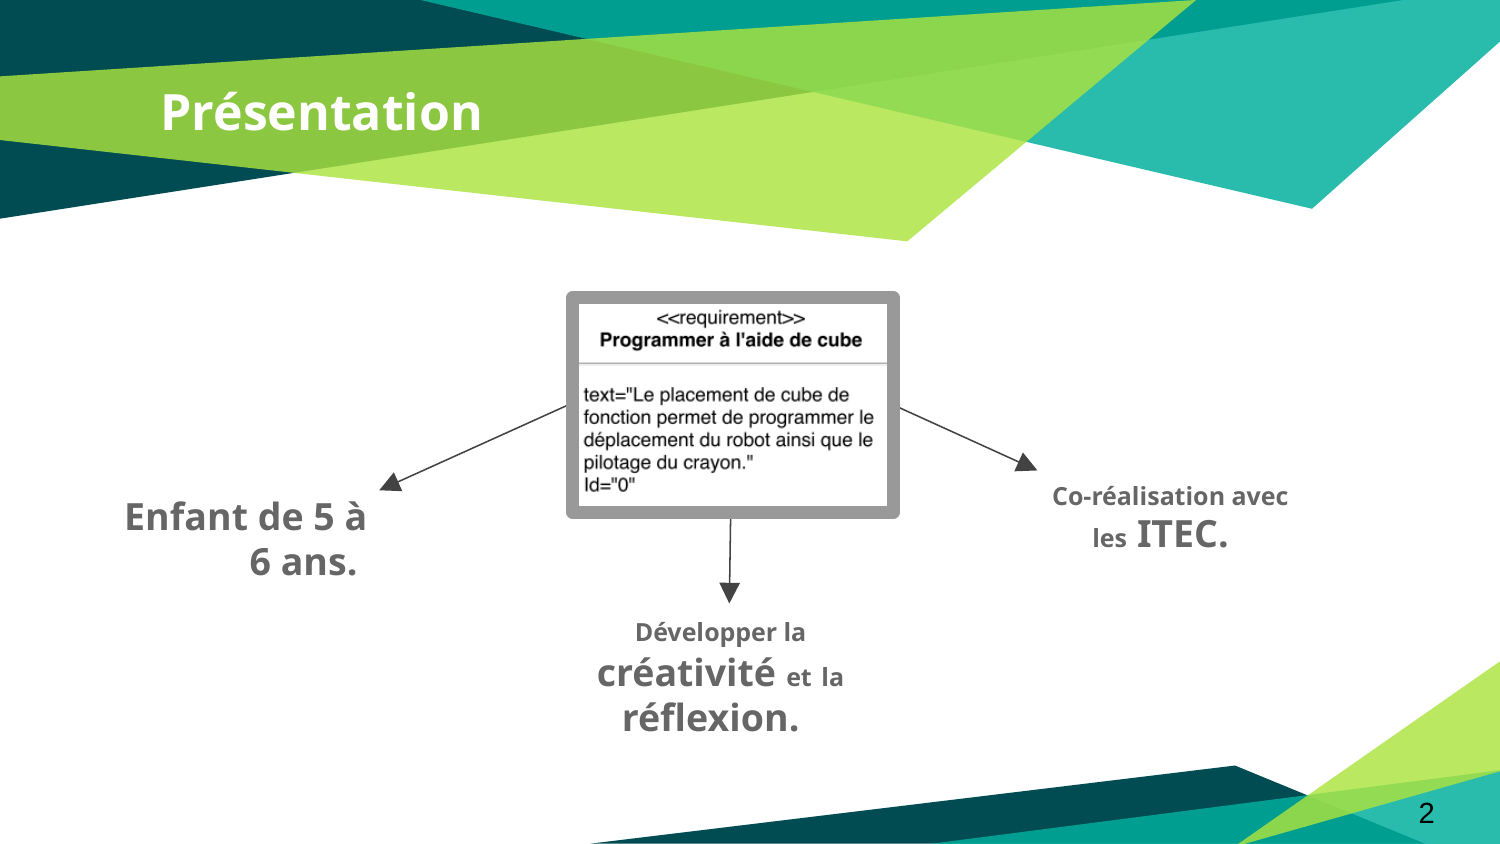

# Présentation
Co-réalisation avec les ITEC.
Enfant de 5 à 6 ans.
Développer la créativité et la réflexion.